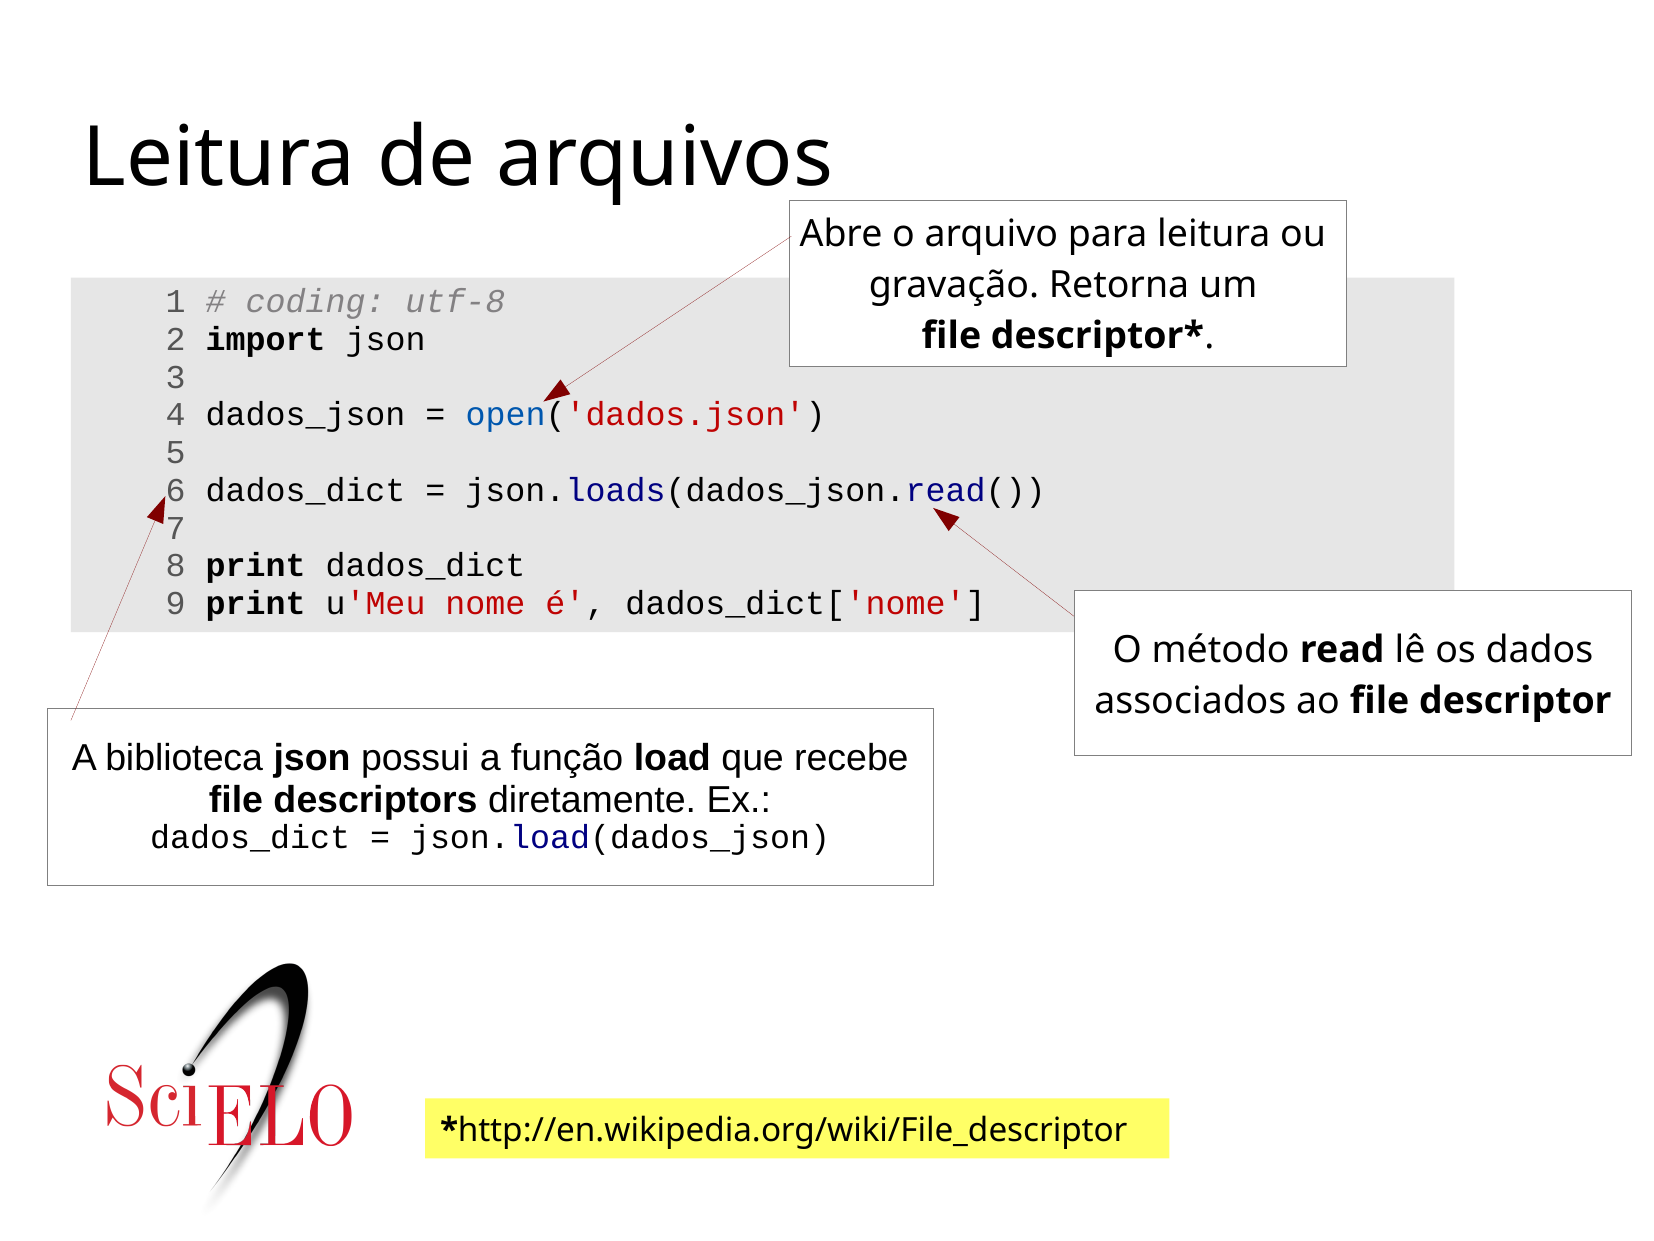

# Leitura de arquivos
Abre o arquivo para leitura ou
gravação. Retorna um
file descriptor*.
 1 # coding: utf-8
 2 import json
 3
 4 dados_json = open('dados.json')
 5
 6 dados_dict = json.loads(dados_json.read())
 7
 8 print dados_dict
 9 print u'Meu nome é', dados_dict['nome']
O método read lê os dados
associados ao file descriptor
O método read lê os dados
associados ao file descriptor
A biblioteca json possui a função load que recebe
file descriptors diretamente. Ex.:
dados_dict = json.load(dados_json)
*http://en.wikipedia.org/wiki/File_descriptor